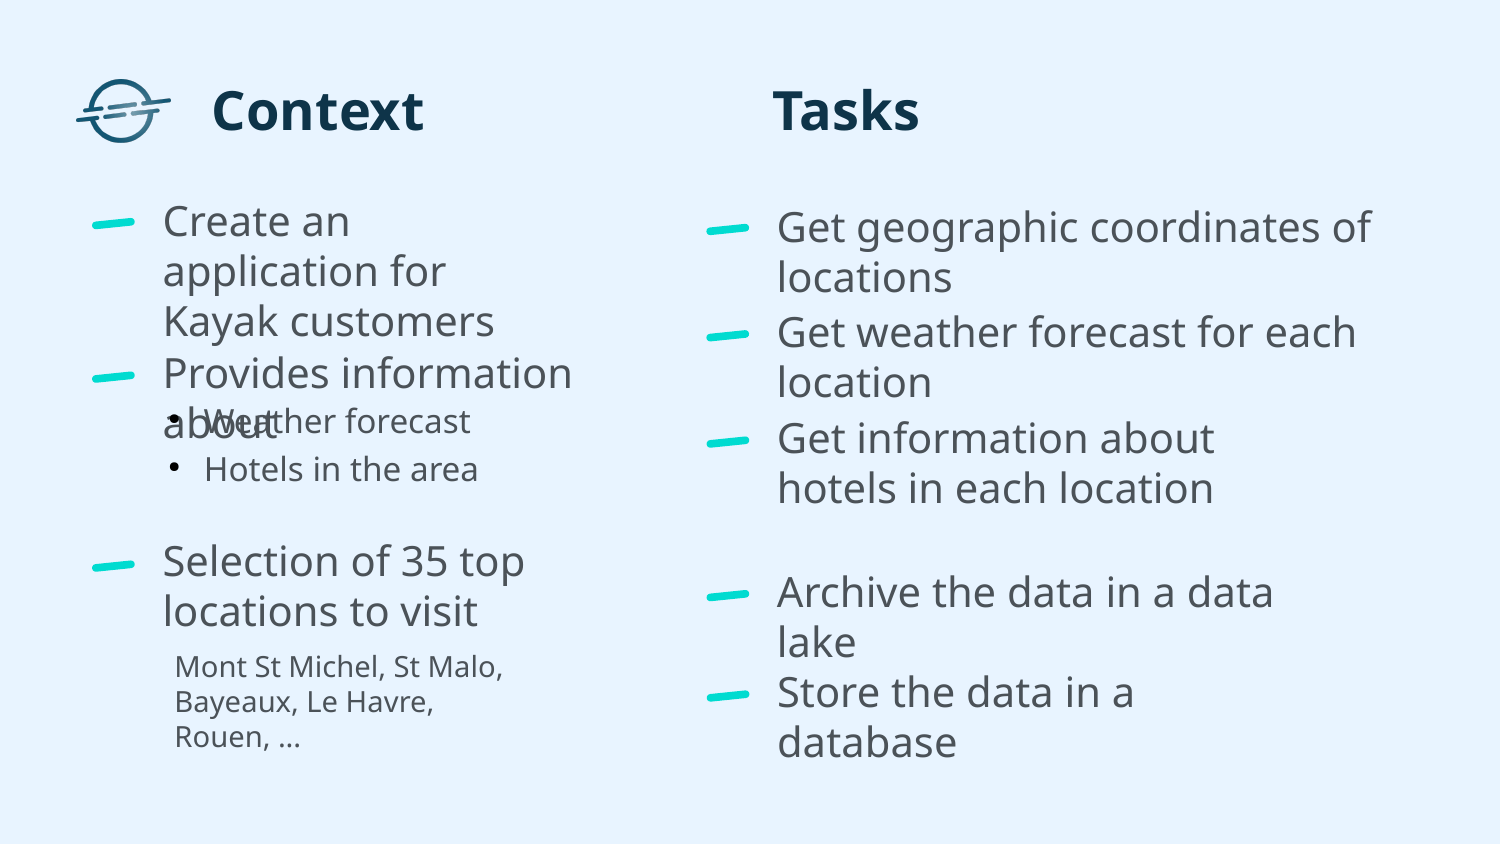

# Context
Tasks
Create an application for Kayak customers
Get geographic coordinates of locations
Get weather forecast for each location
Provides information about
Weather forecast
Get information about hotels in each location
Hotels in the area
Selection of 35 top locations to visit
Archive the data in a data lake
Mont St Michel, St Malo, Bayeaux, Le Havre, Rouen, ...
Store the data in a database